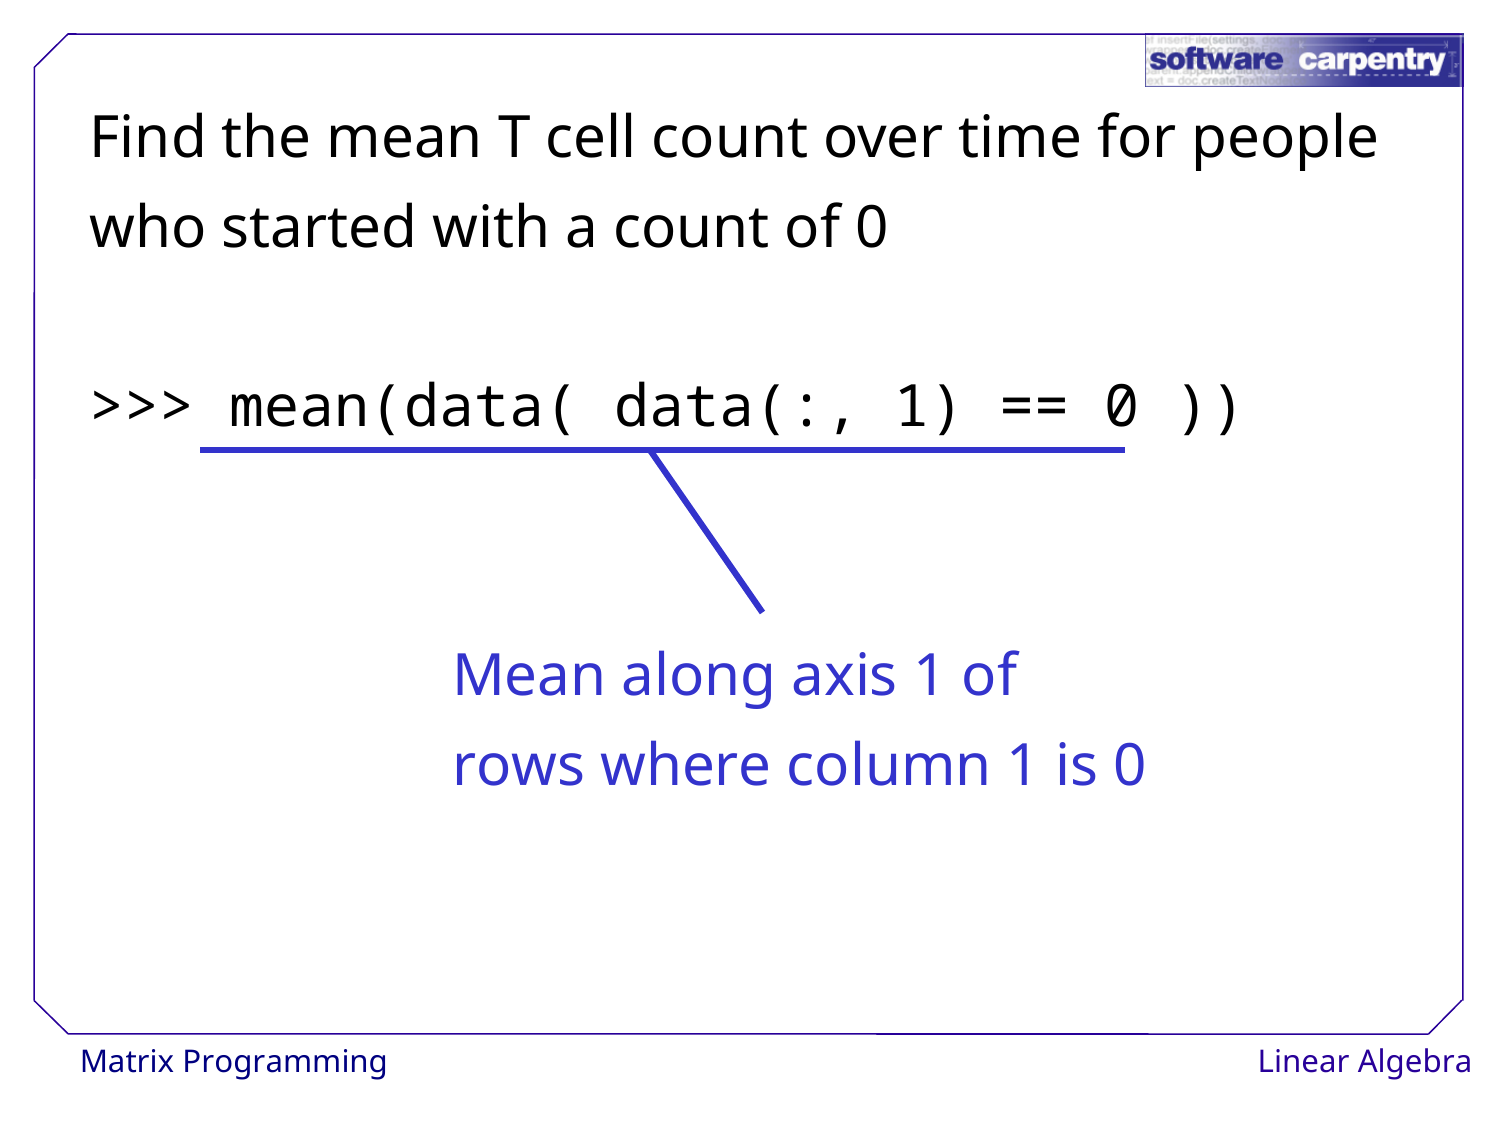

# Find the mean T cell count over time for people
who started with a count of 0
>>> mean(data( data(:, 1) == 0 ))
Mean along axis 1 of
rows where column 1 is 0